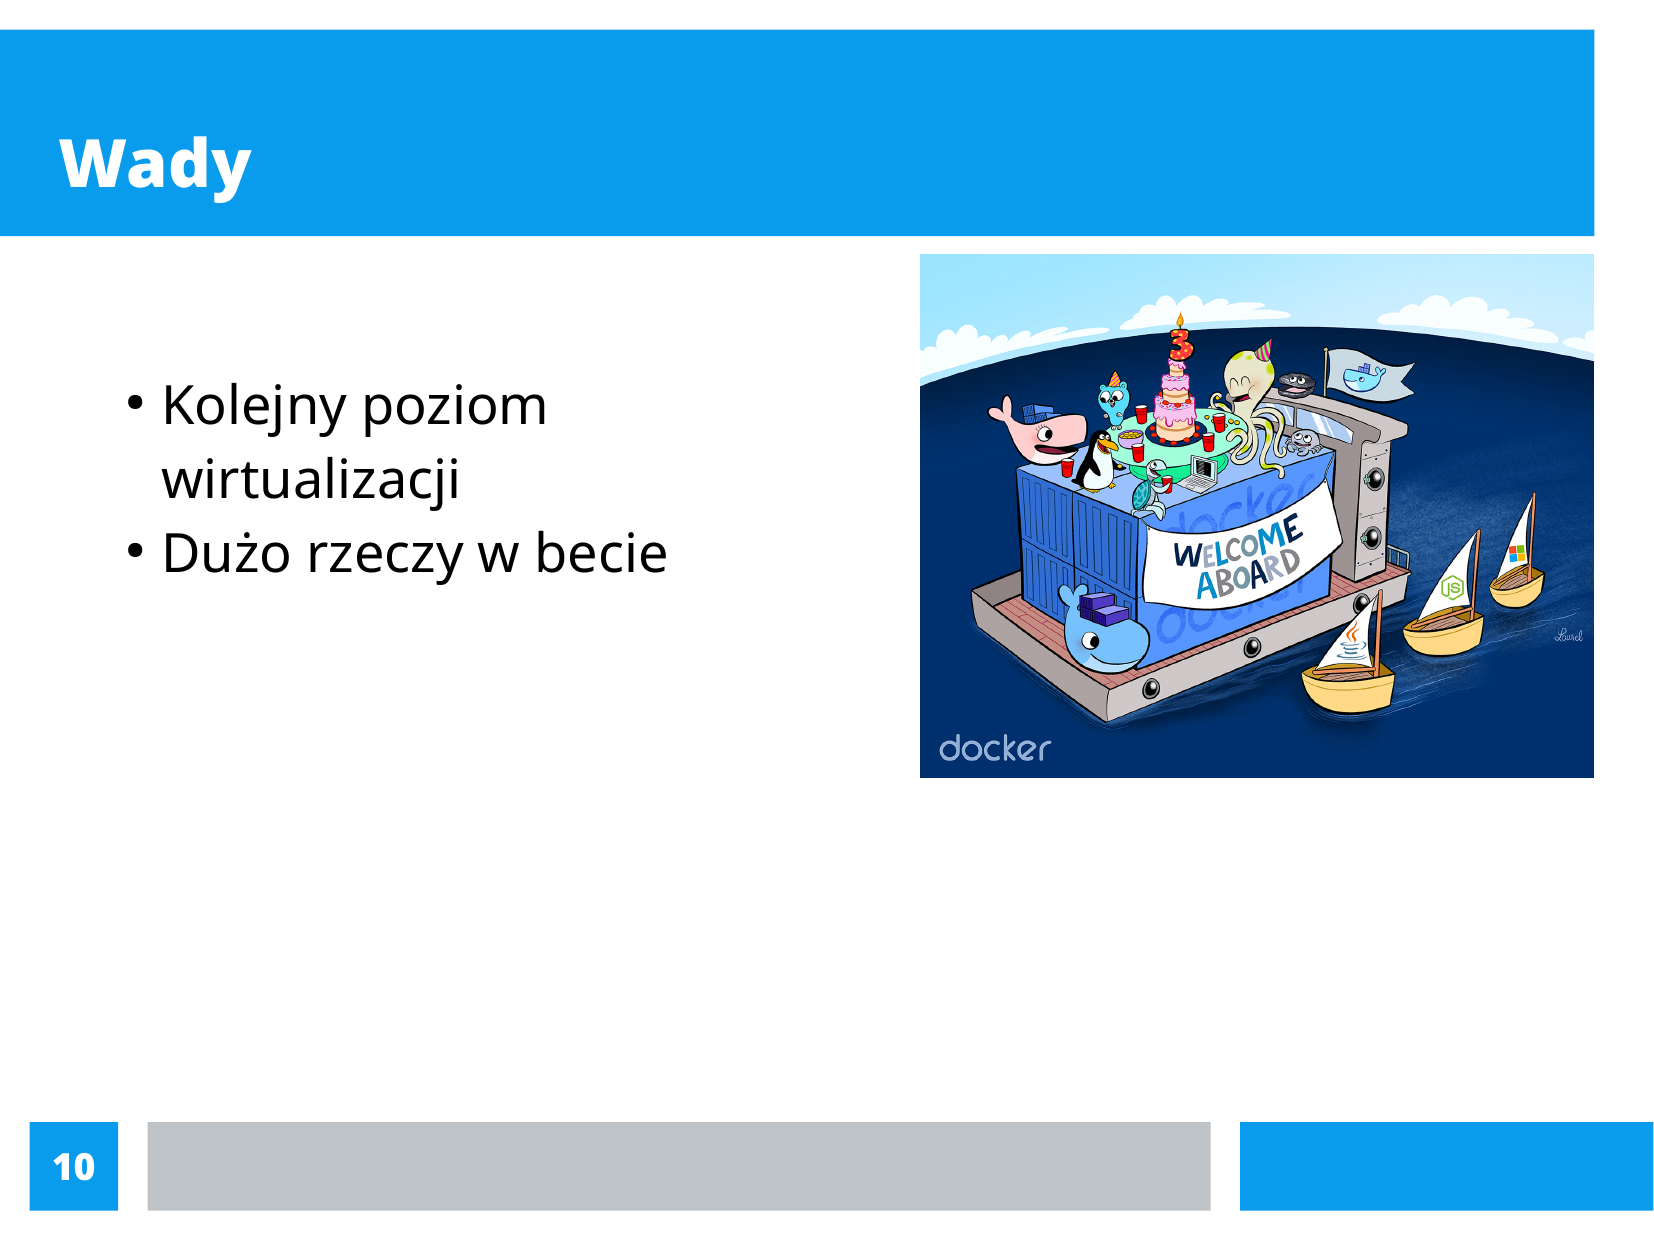

# Wady
Kolejny poziom wirtualizacji
Dużo rzeczy w becie
10